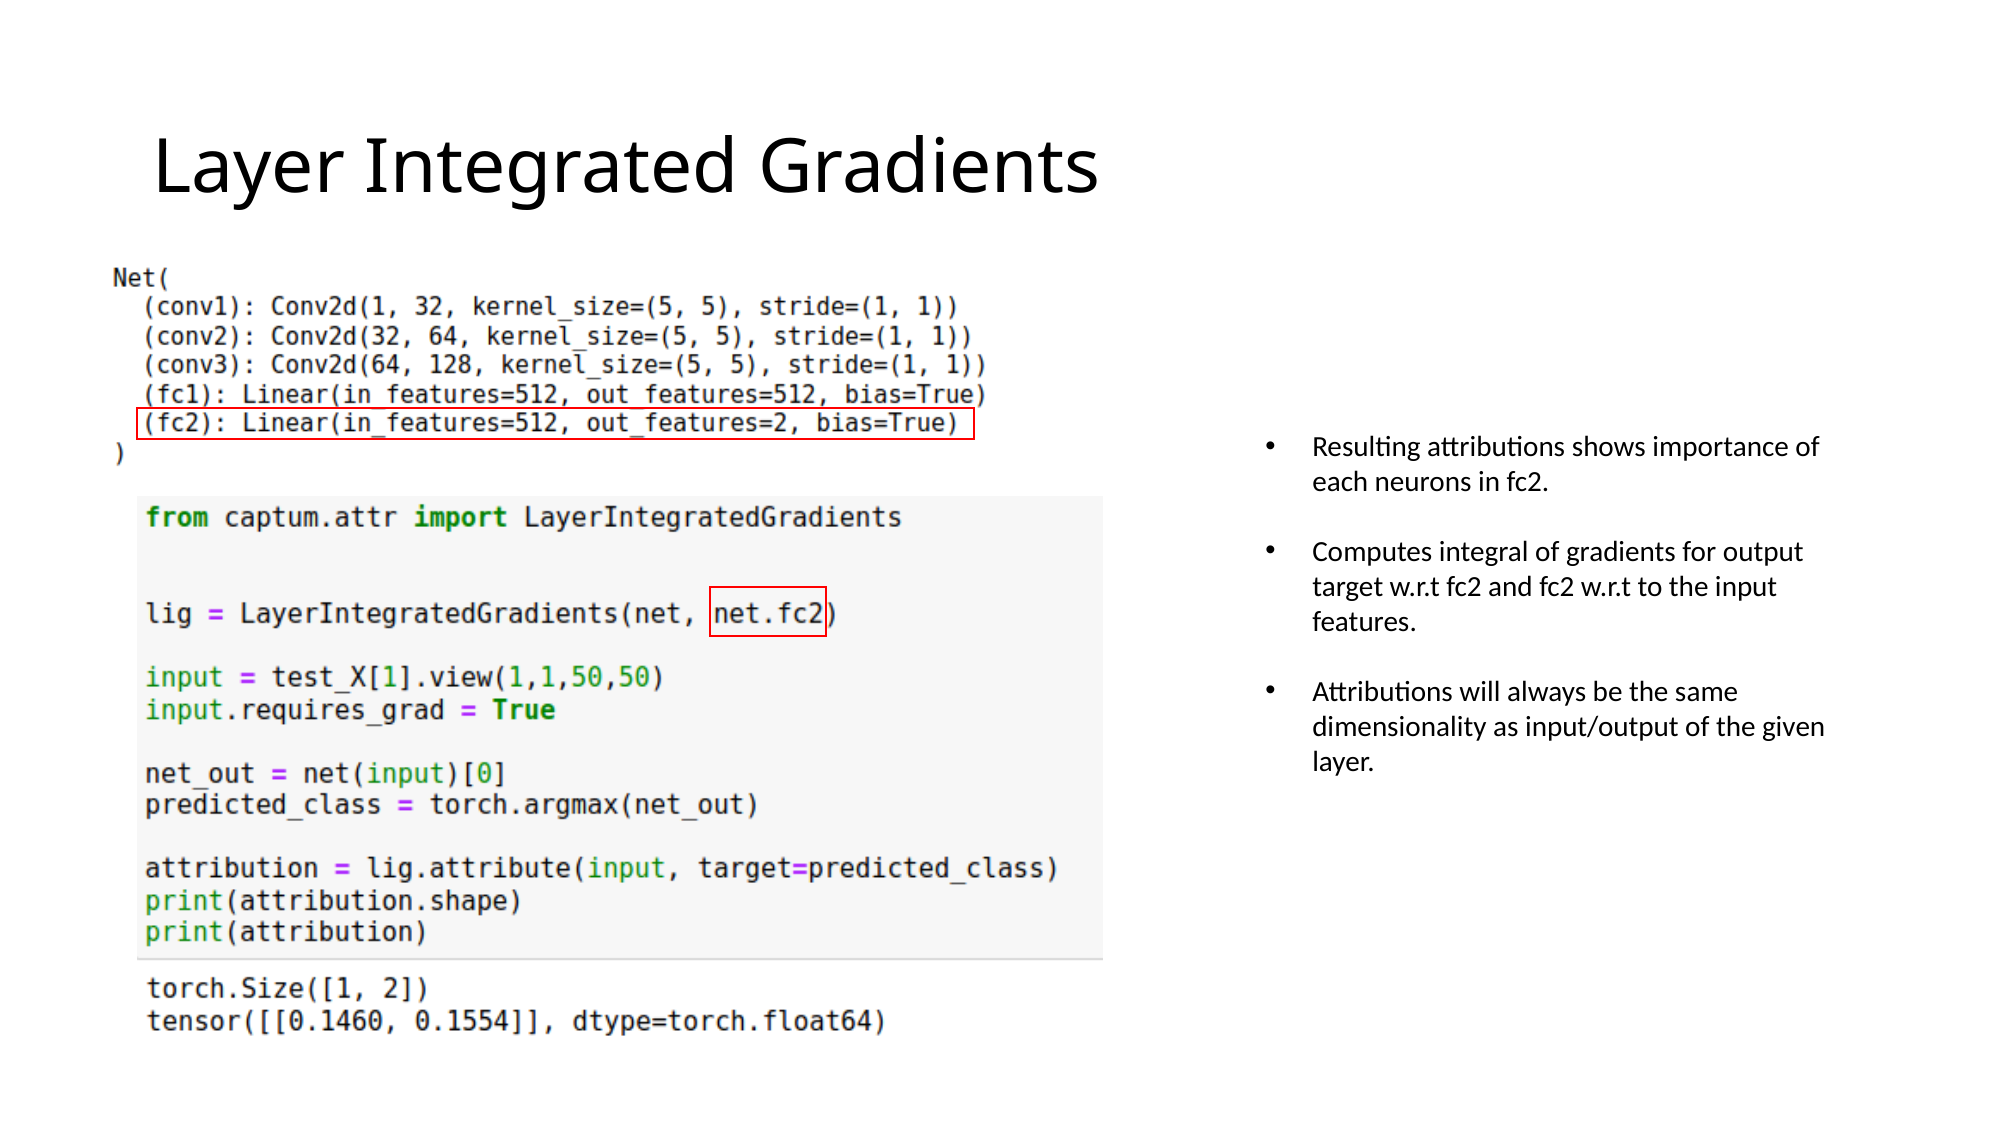

# Layer Integrated Gradients
Resulting attributions shows importance of each neurons in fc2.
Computes integral of gradients for output target w.r.t fc2 and fc2 w.r.t to the input features.
Attributions will always be the same dimensionality as input/output of the given layer.